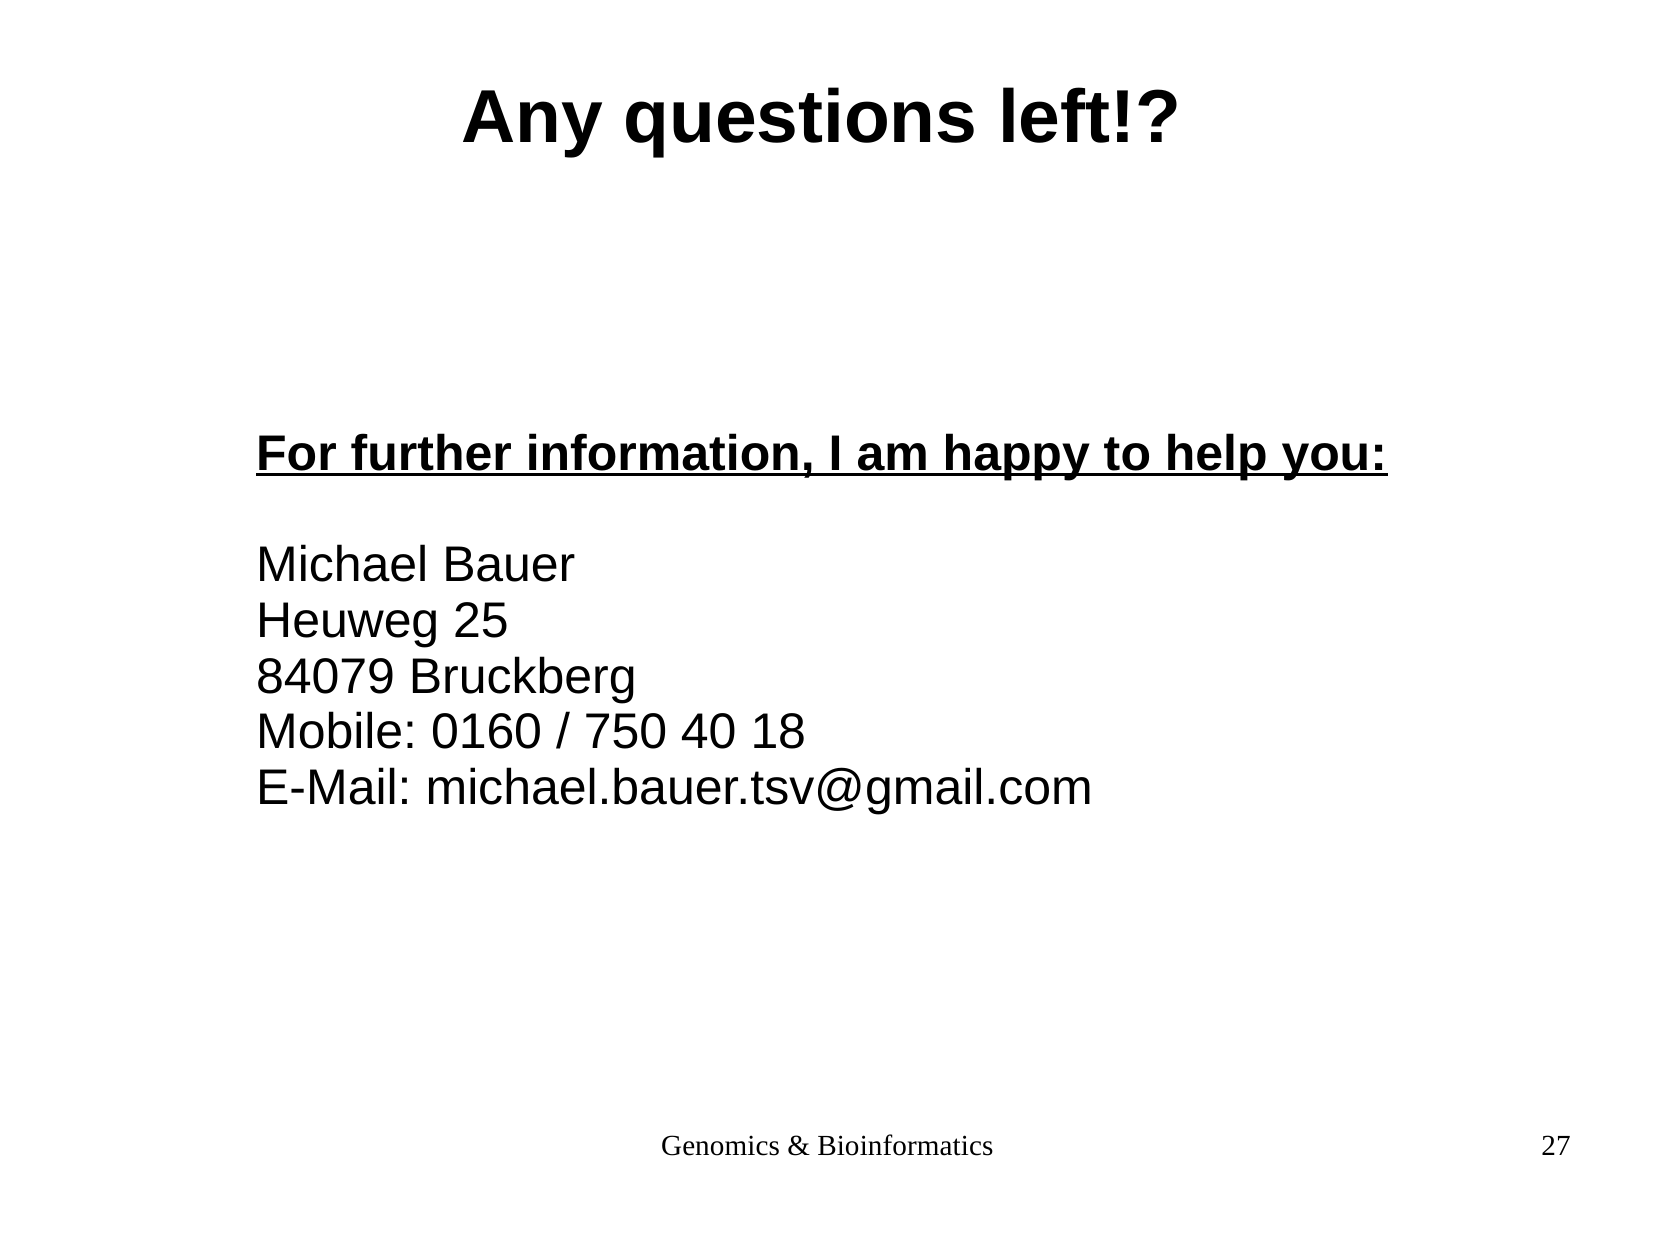

Any questions left!?
For further information, I am happy to help you:
Michael Bauer
Heuweg 25
84079 Bruckberg
Mobile: 0160 / 750 40 18
E-Mail: michael.bauer.tsv@gmail.com
Genomics & Bioinformatics
27